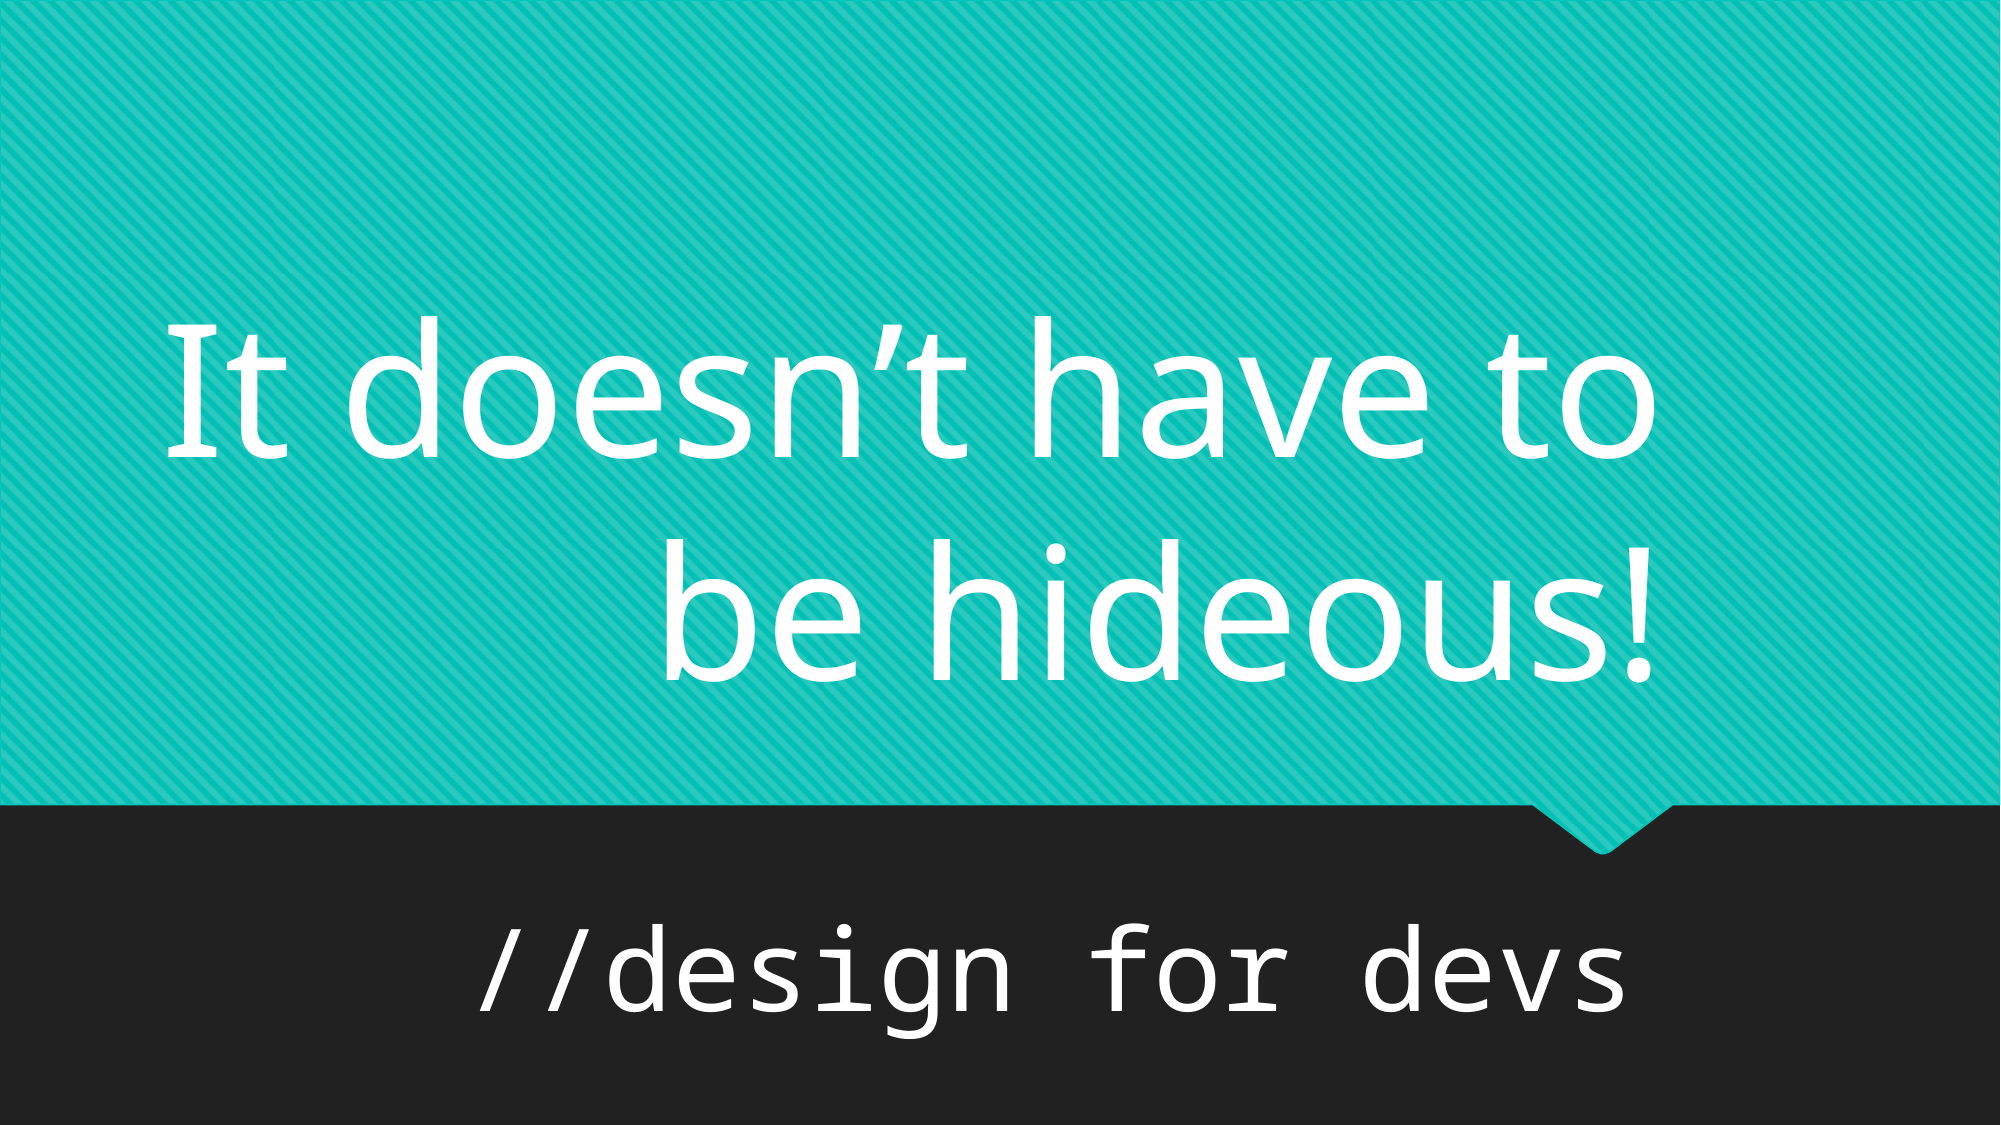

# It doesn’t have to be hideous!
//design for devs